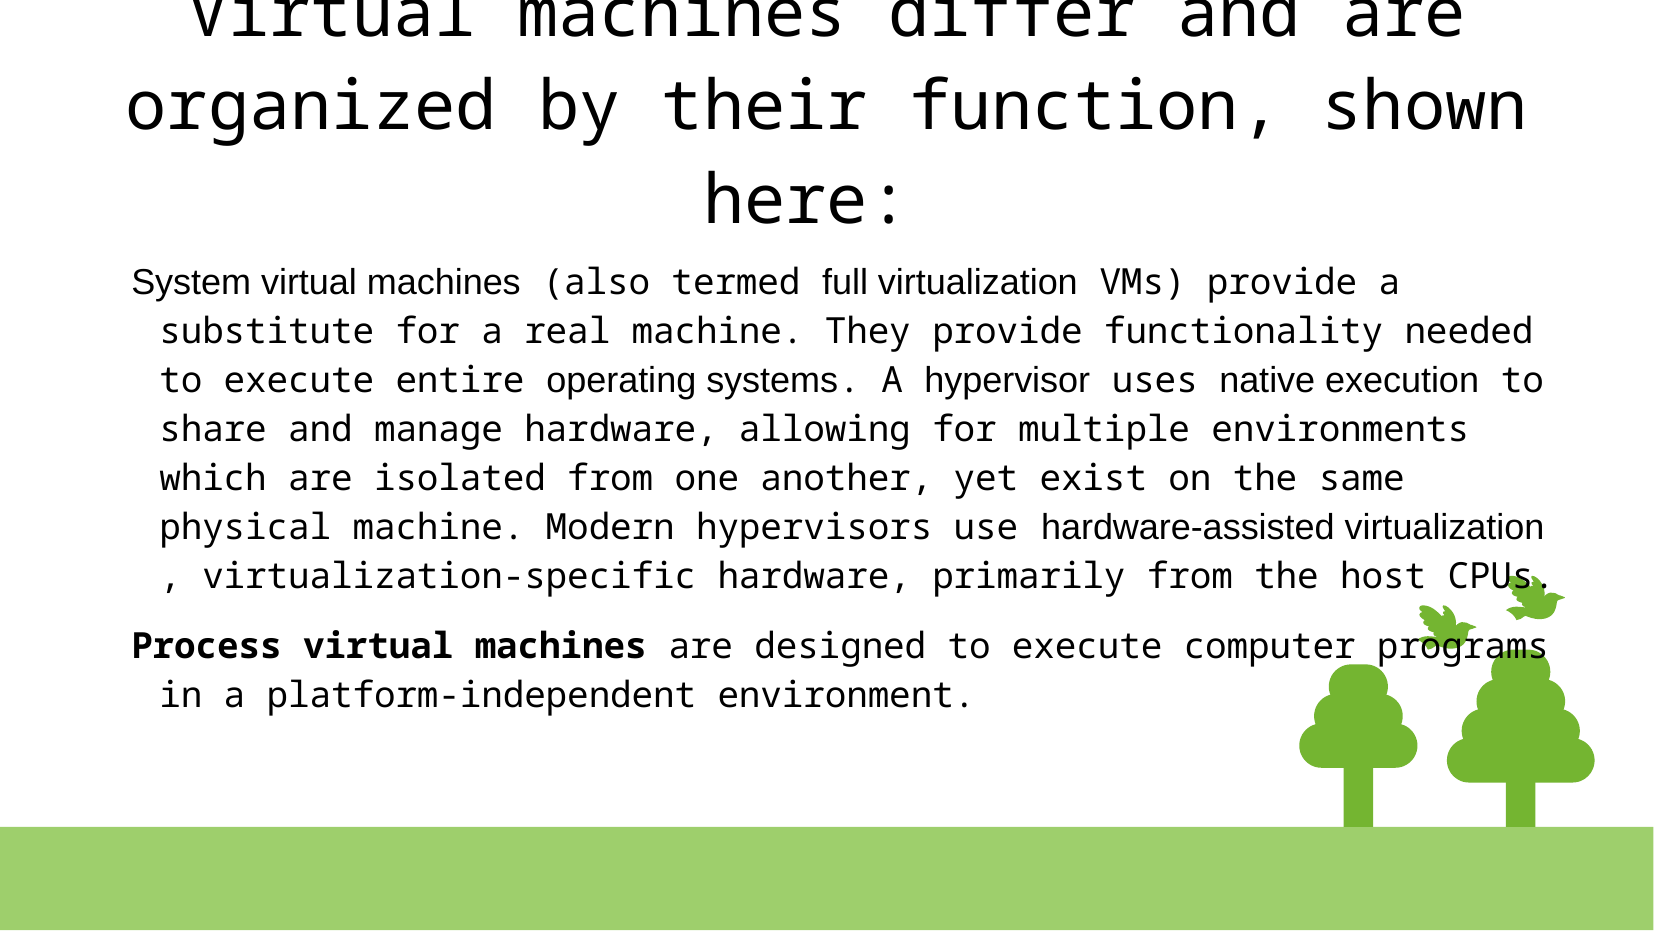

# Virtual machines differ and are organized by their function, shown here:
System virtual machines (also termed full virtualization VMs) provide a substitute for a real machine. They provide functionality needed to execute entire operating systems. A hypervisor uses native execution to share and manage hardware, allowing for multiple environments which are isolated from one another, yet exist on the same physical machine. Modern hypervisors use hardware-assisted virtualization, virtualization-specific hardware, primarily from the host CPUs.
Process virtual machines are designed to execute computer programs in a platform-independent environment.